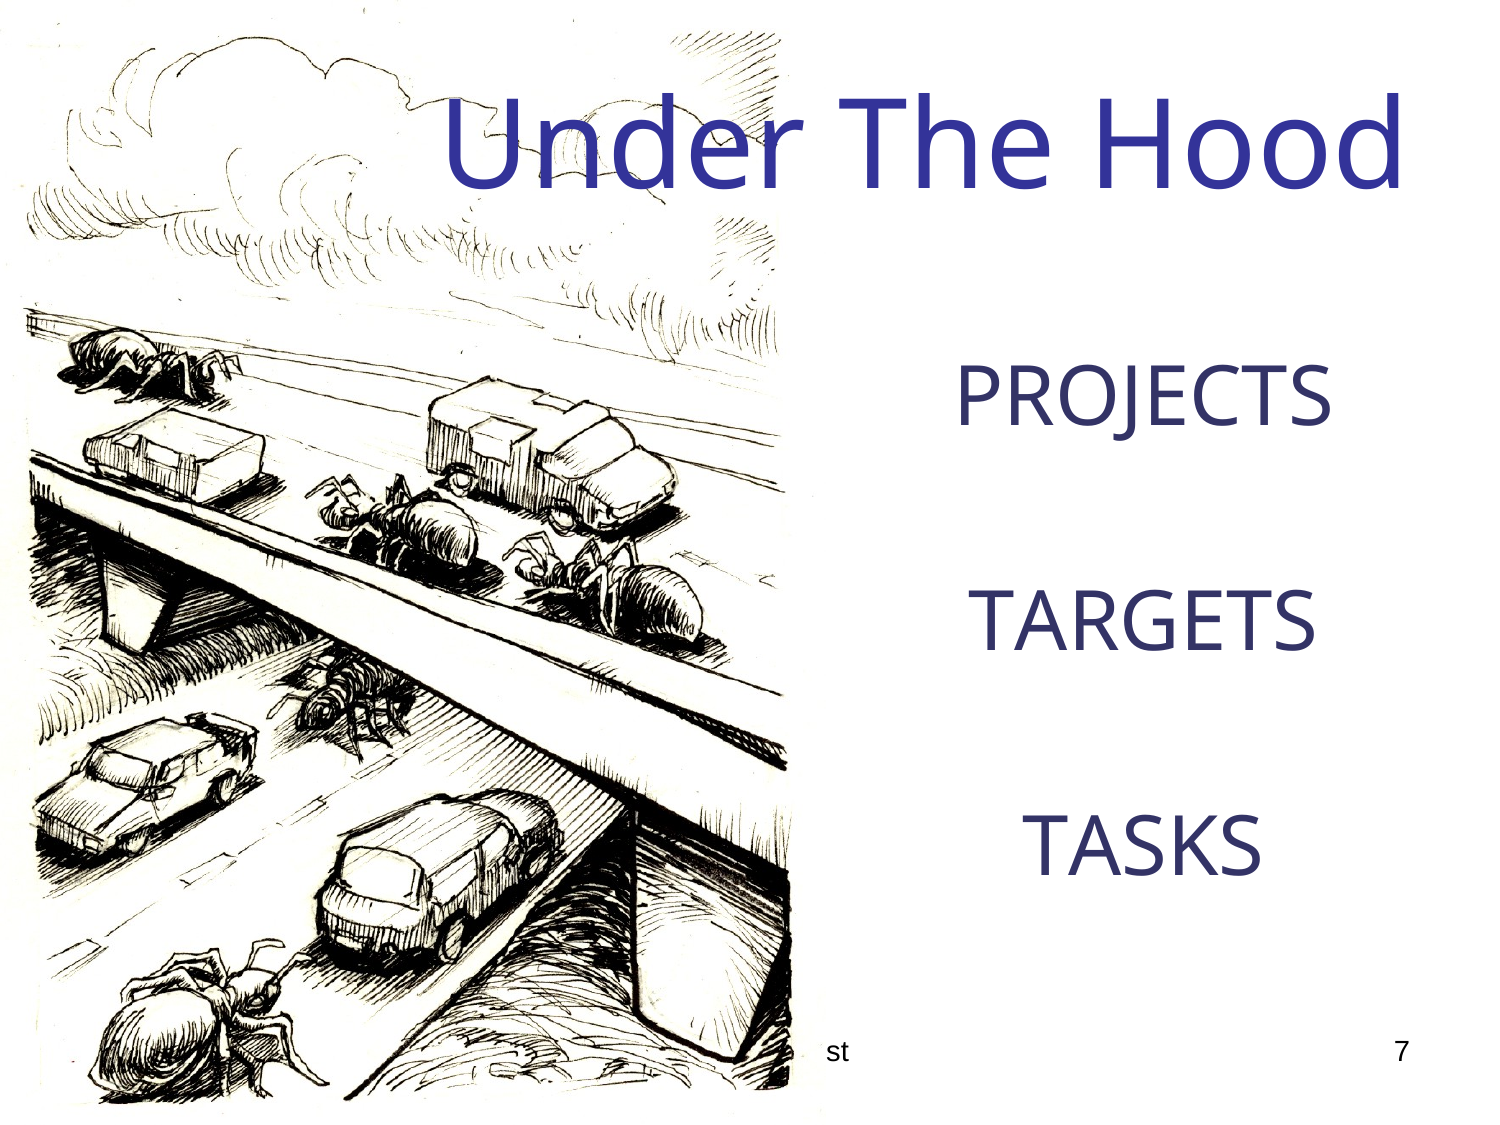

# Under The Hood
PROJECTS
TARGETS
TASKS
Ant - Jim Priest
7